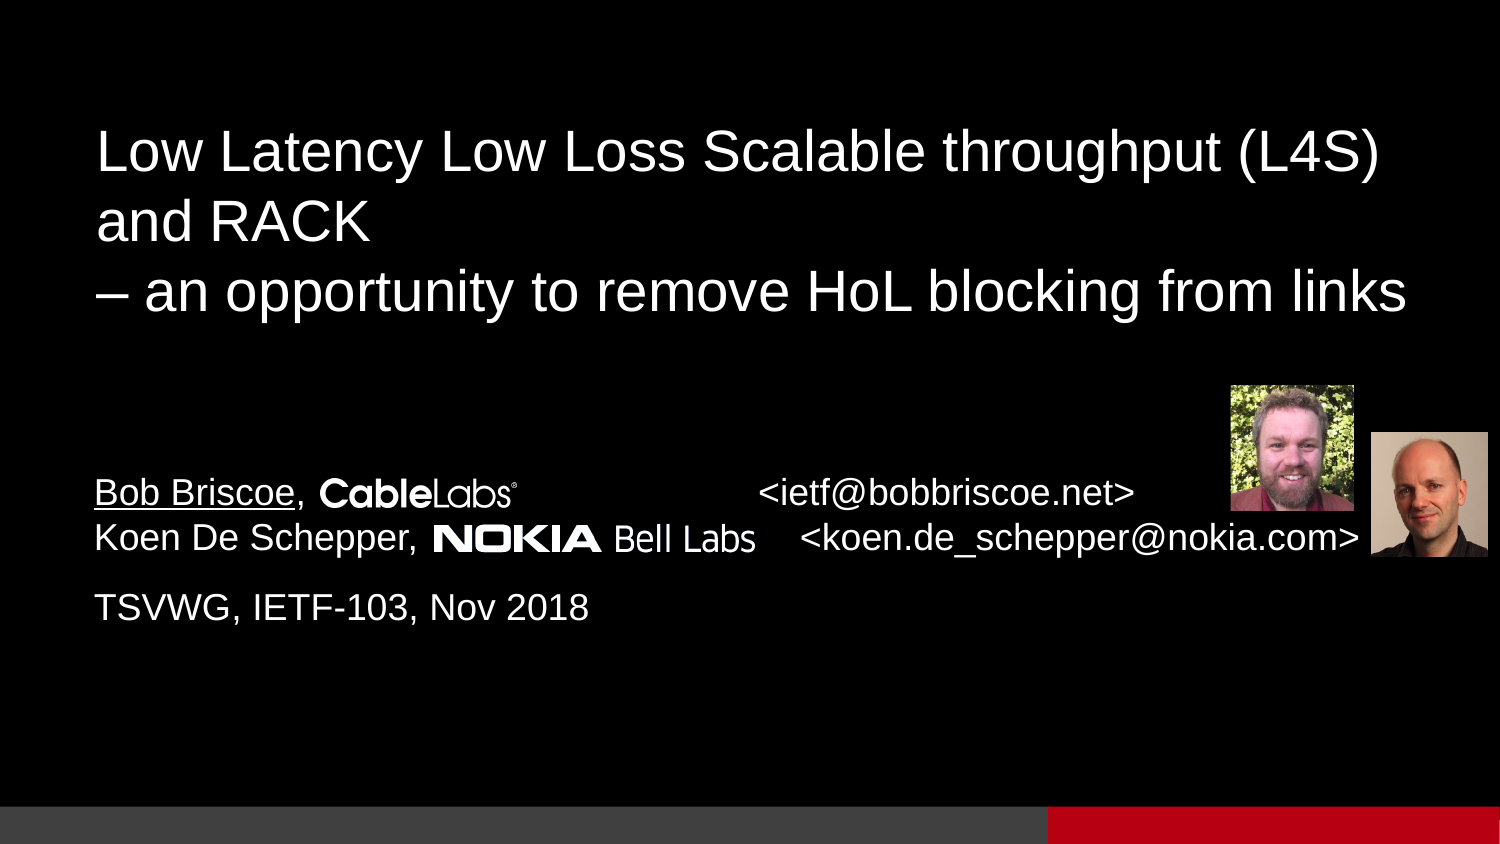

Low Latency Low Loss Scalable throughput (L4S) and RACK
– an opportunity to remove HoL blocking from links
Bob Briscoe, CableLabs 				<ietf@bobbriscoe.net>
Koen De Schepper, 					 <koen.de_schepper@nokia.com>
TSVWG, IETF-103, Nov 2018